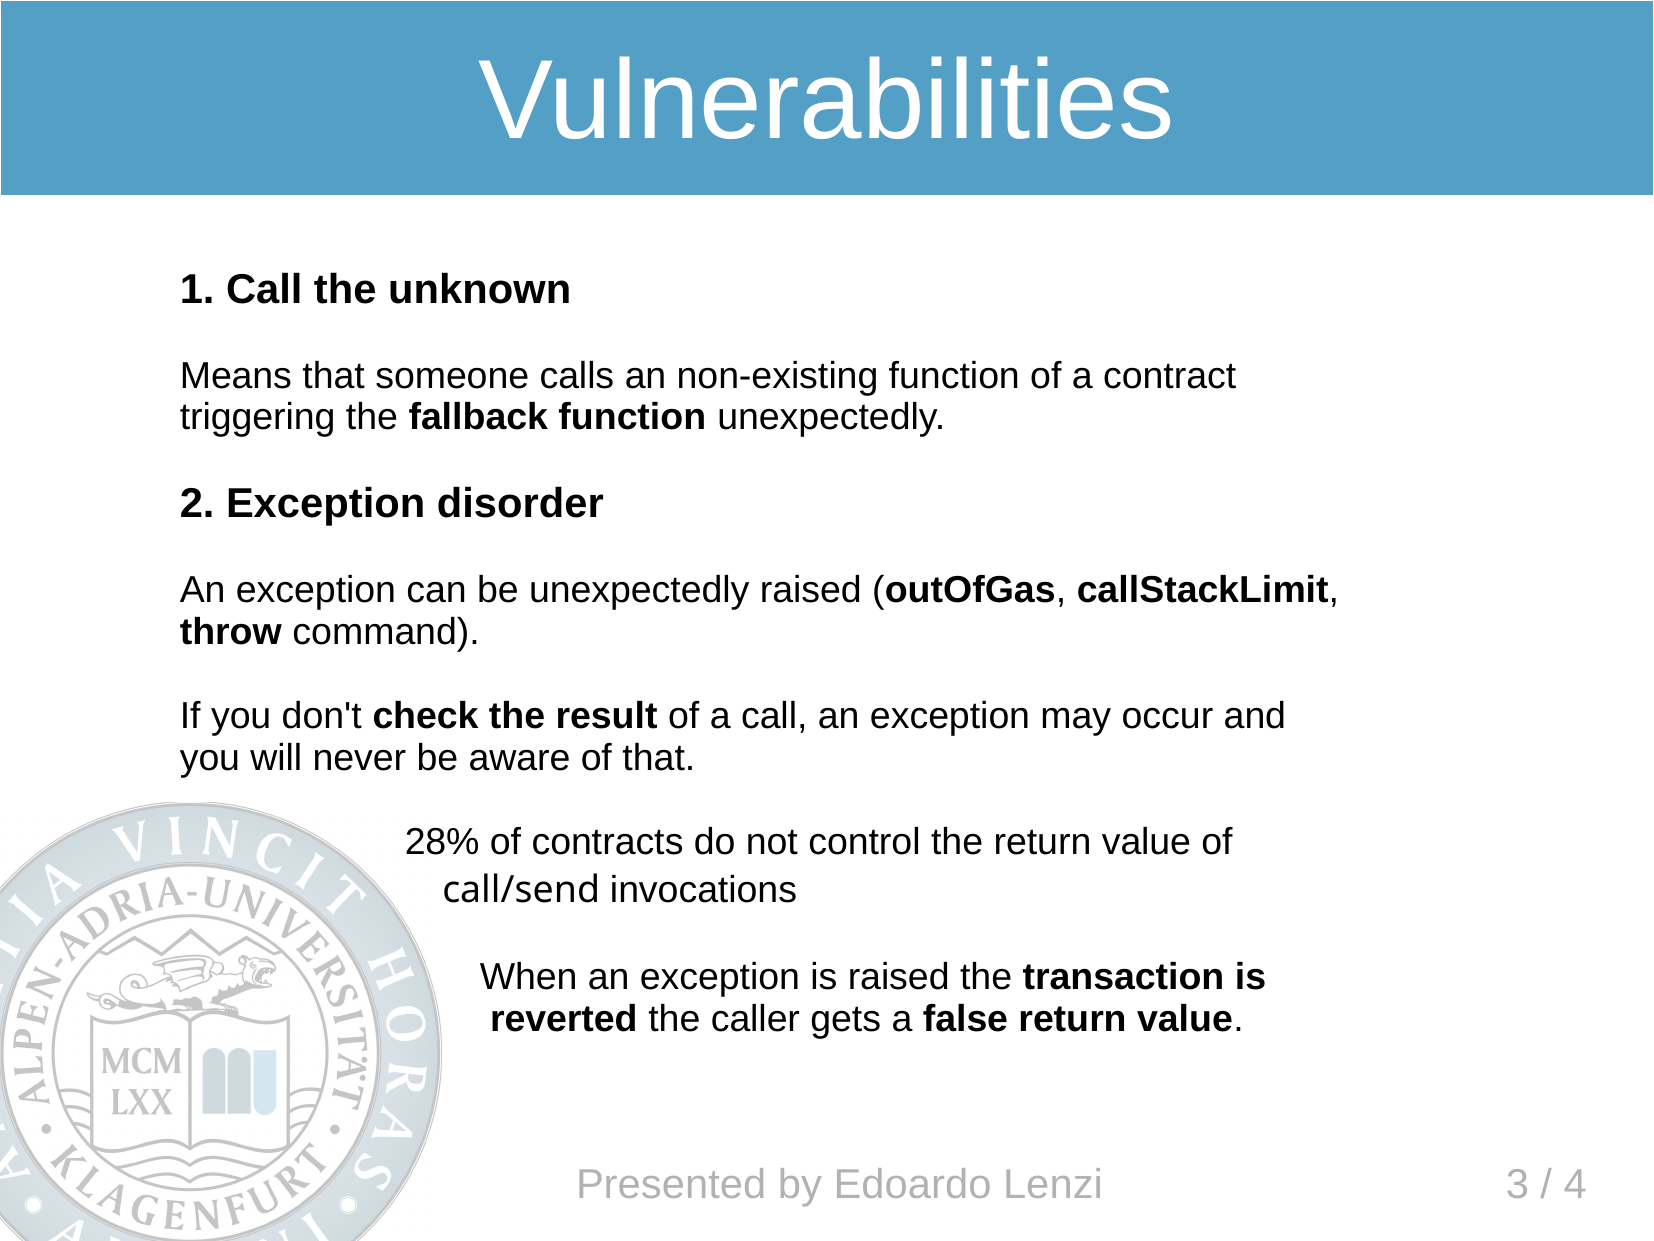

Vulnerabilities
1. Call the unknown
Means that someone calls an non-existing function of a contract triggering the fallback function unexpectedly.
2. Exception disorder
An exception can be unexpectedly raised (outOfGas, callStackLimit, throw command).
If you don't check the result of a call, an exception may occur and you will never be aware of that.
			28% of contracts do not control the return value of call/send invocations
 		When an exception is raised the transaction is 					 reverted the caller gets a false return value.
# Presented by Edoardo Lenzi 3 / 4